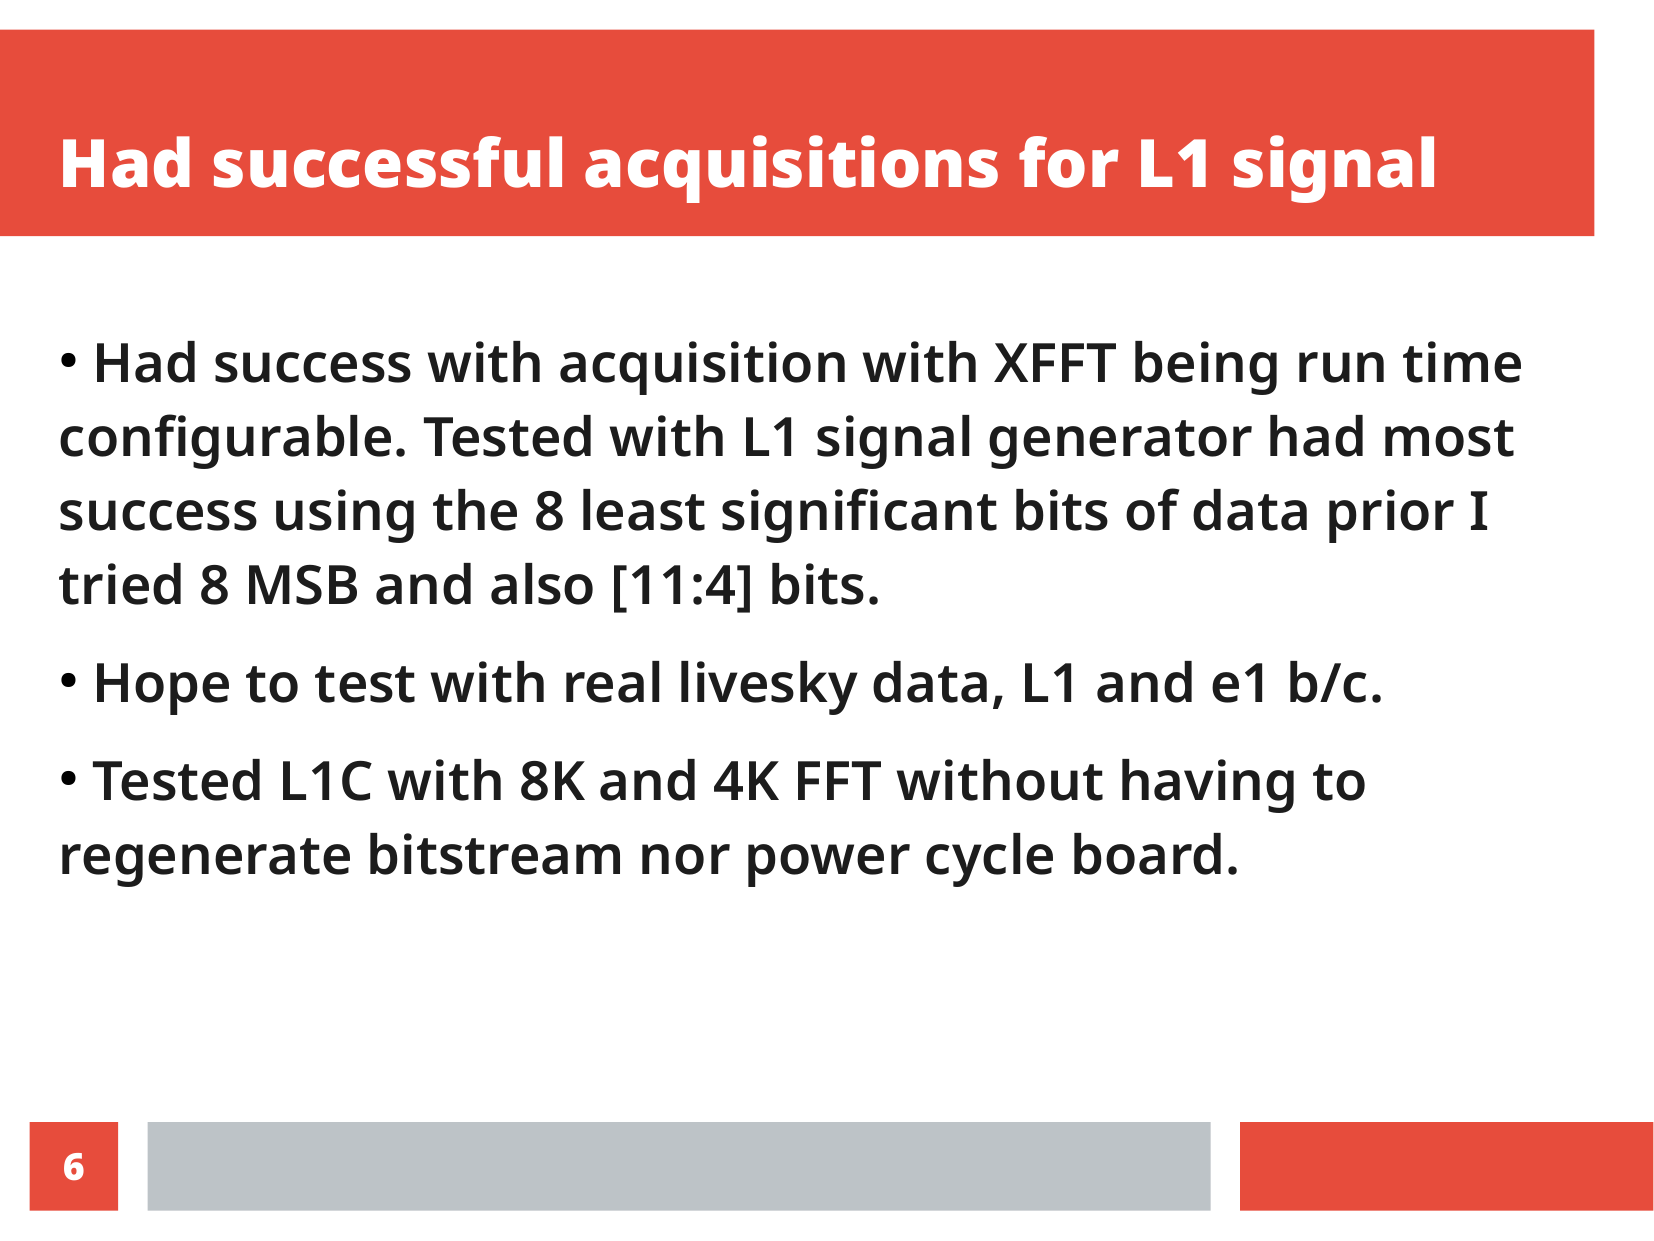

# Had successful acquisitions for L1 signal
 Had success with acquisition with XFFT being run time configurable. Tested with L1 signal generator had most success using the 8 least significant bits of data prior I tried 8 MSB and also [11:4] bits.
 Hope to test with real livesky data, L1 and e1 b/c.
 Tested L1C with 8K and 4K FFT without having to regenerate bitstream nor power cycle board.
6